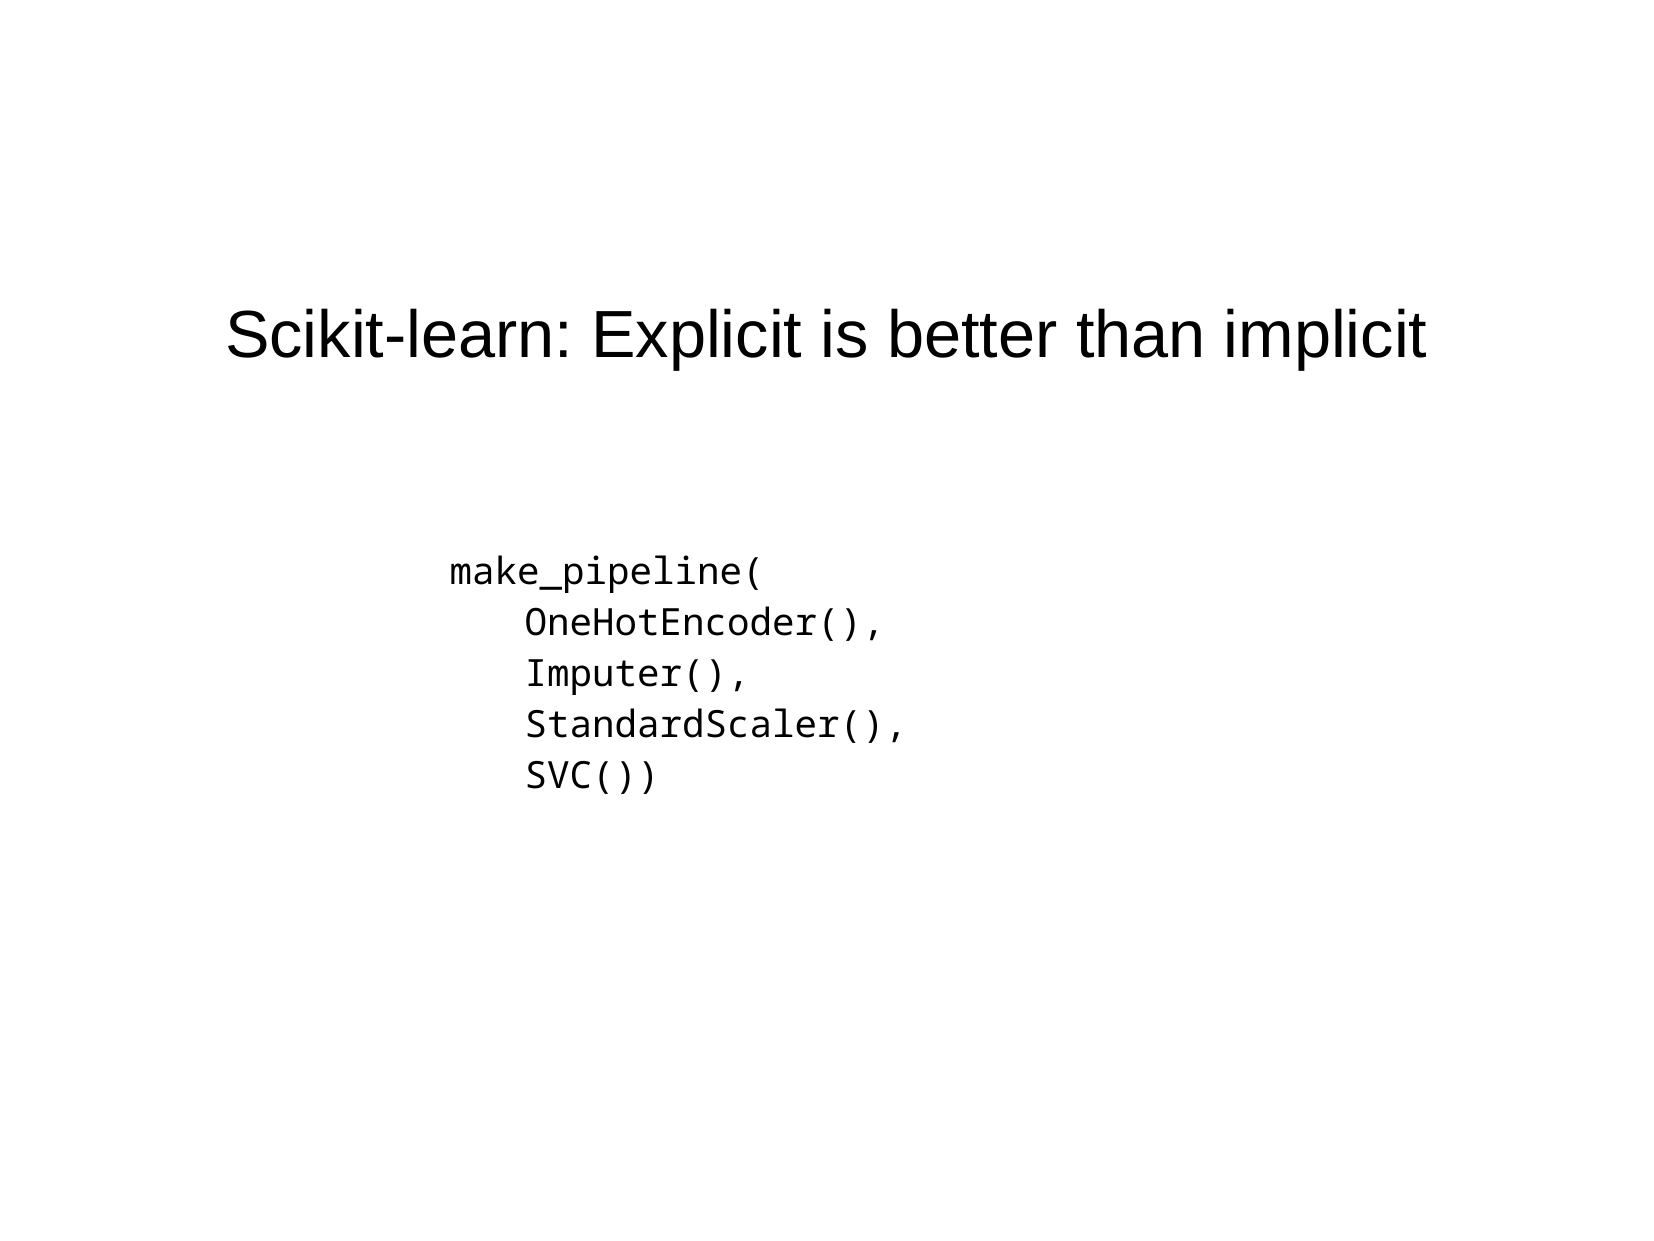

# Scikit-learn: Explicit is better than implicit
make_pipeline(
	OneHotEncoder(),
	Imputer(),
	StandardScaler(),
	SVC())